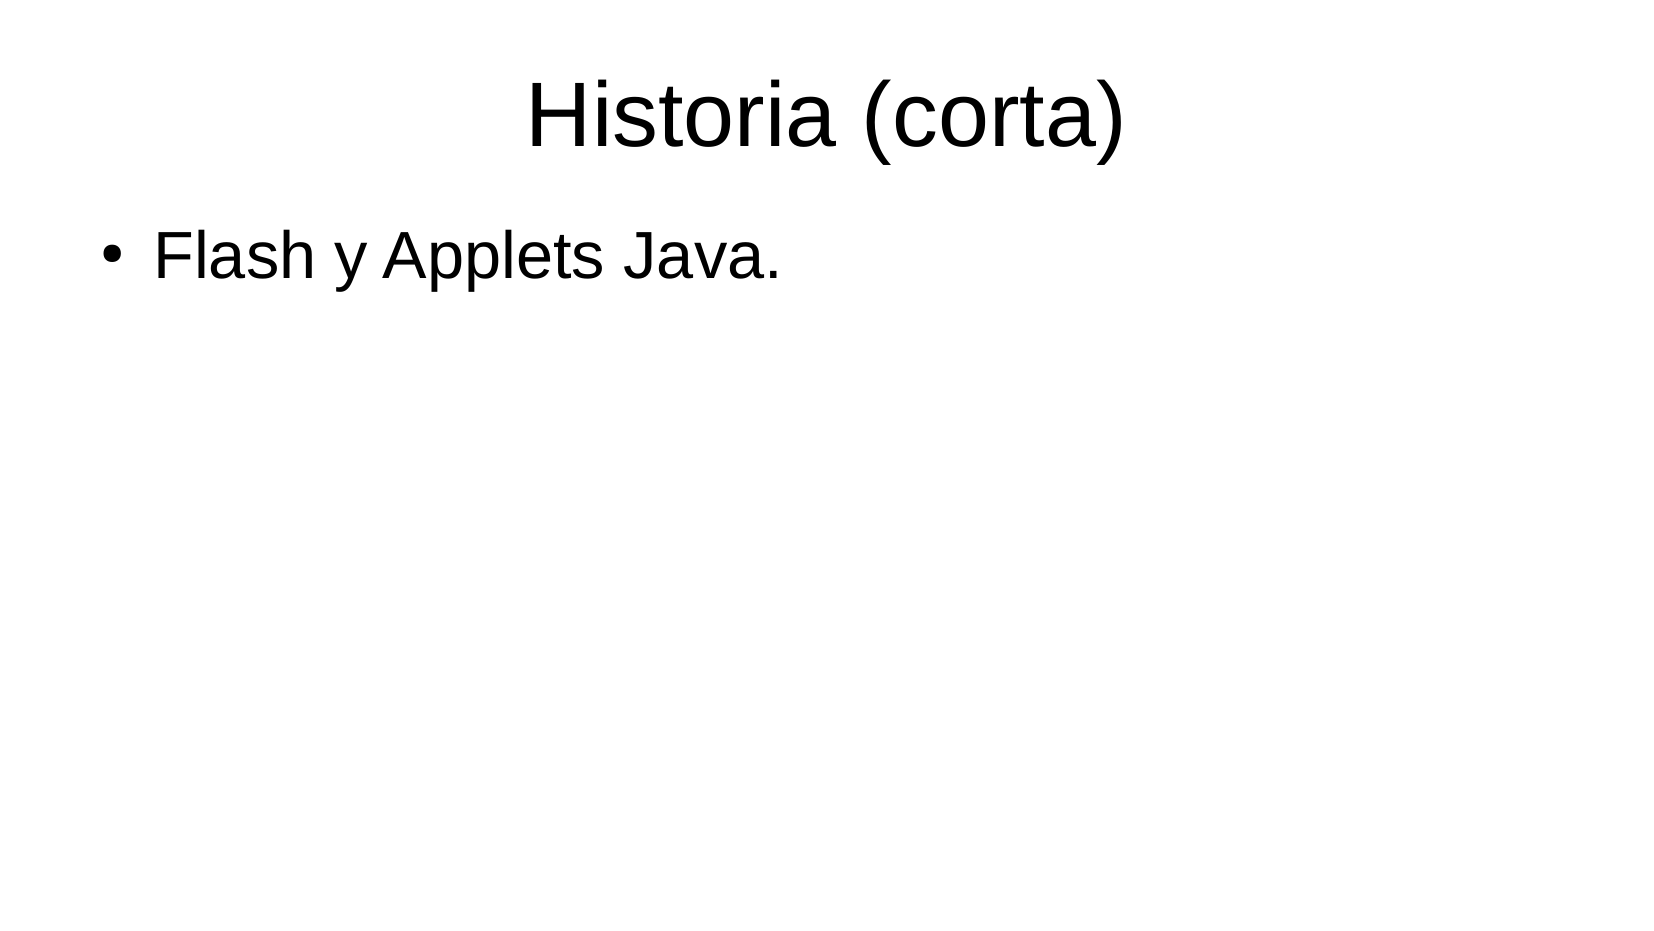

# Historia (corta)
Flash y Applets Java.